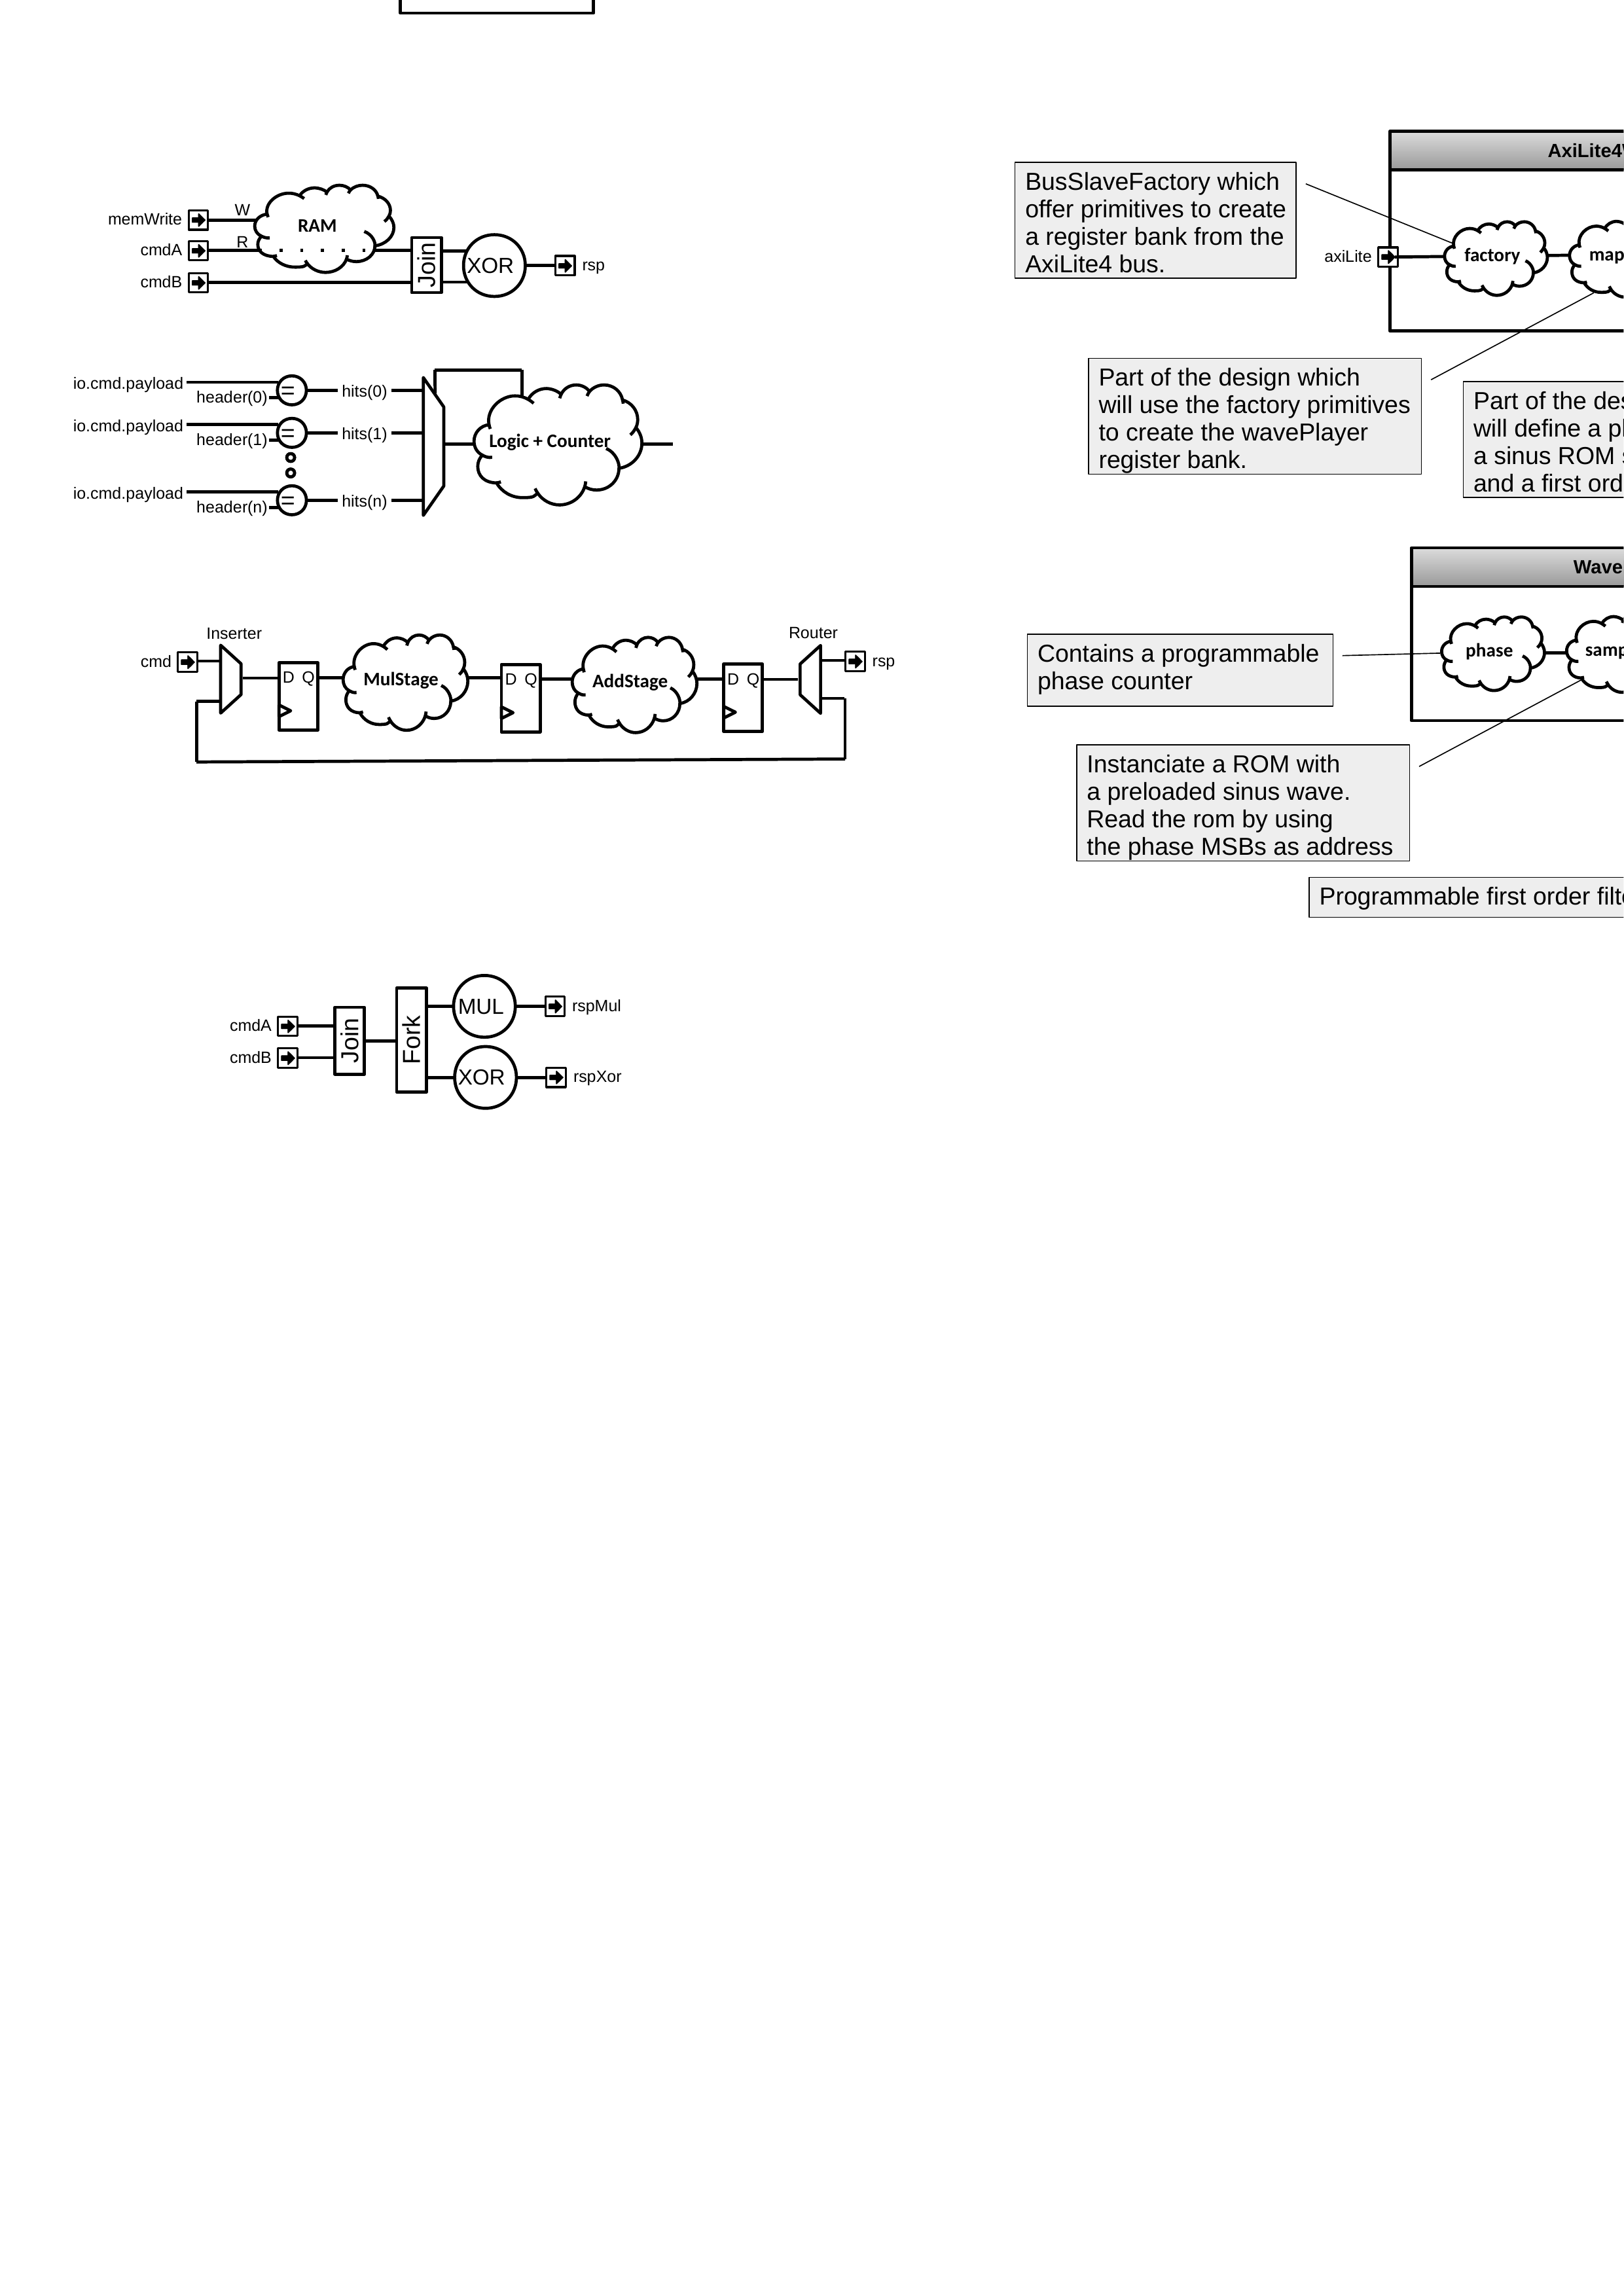

valid : Bool
Stream
ready : Bool
valid : Bool
Stream
PixelTask
x : SFix
ready : Bool
PixelResult
y : SFix
iteration : UInt
Dispatcher
PixelSolver
Arbiter
pixelResult
pixelTask
input
outputs(0)
pixelTask
inputs(0)
output
pixelResult
outputs(1)
inputs(1)
inputs(2)
outputs(2)
PixelSolver
inputs(3)
outputs(3)
pixelResult
pixelTask
PixelSolver
pixelResult
pixelTask
PixelSolver
pixelResult
pixelTask
AxiLite4WavePlayer
BusSlaveFactory which
offer primitives to create
a register bank from the
AxiLite4 bus.
RAM
W
wavePlayer
memWrite
mapper
factory
R
XOR
cmdA
wave
axiLite
Join
rsp
cmdB
Part of the design which
will use the factory primitives
to create the wavePlayer
register bank.
io.cmd.payload
=
hits(0)
Part of the design which
will define a phase counter,
a sinus ROM sampler
and a first order filter
header(0)
Logic + Counter
io.cmd.payload
=
hits(1)
header(1)
io.cmd.payload
=
hits(n)
header(n)
WavePlayer
sampler
filter
phase
Router
Inserter
Contains a programmable
phase counter
MulStage
AddStage
rsp
cmd
D
Q
D
Q
D
Q
Instanciate a ROM with
a preloaded sinus wave.
Read the rom by using
the phase MSBs as address
AxiCrossbar
Programmable first order filter.
MUL
rspMul
cmdA
Fork
Join
cmdB
XOR
rspXor